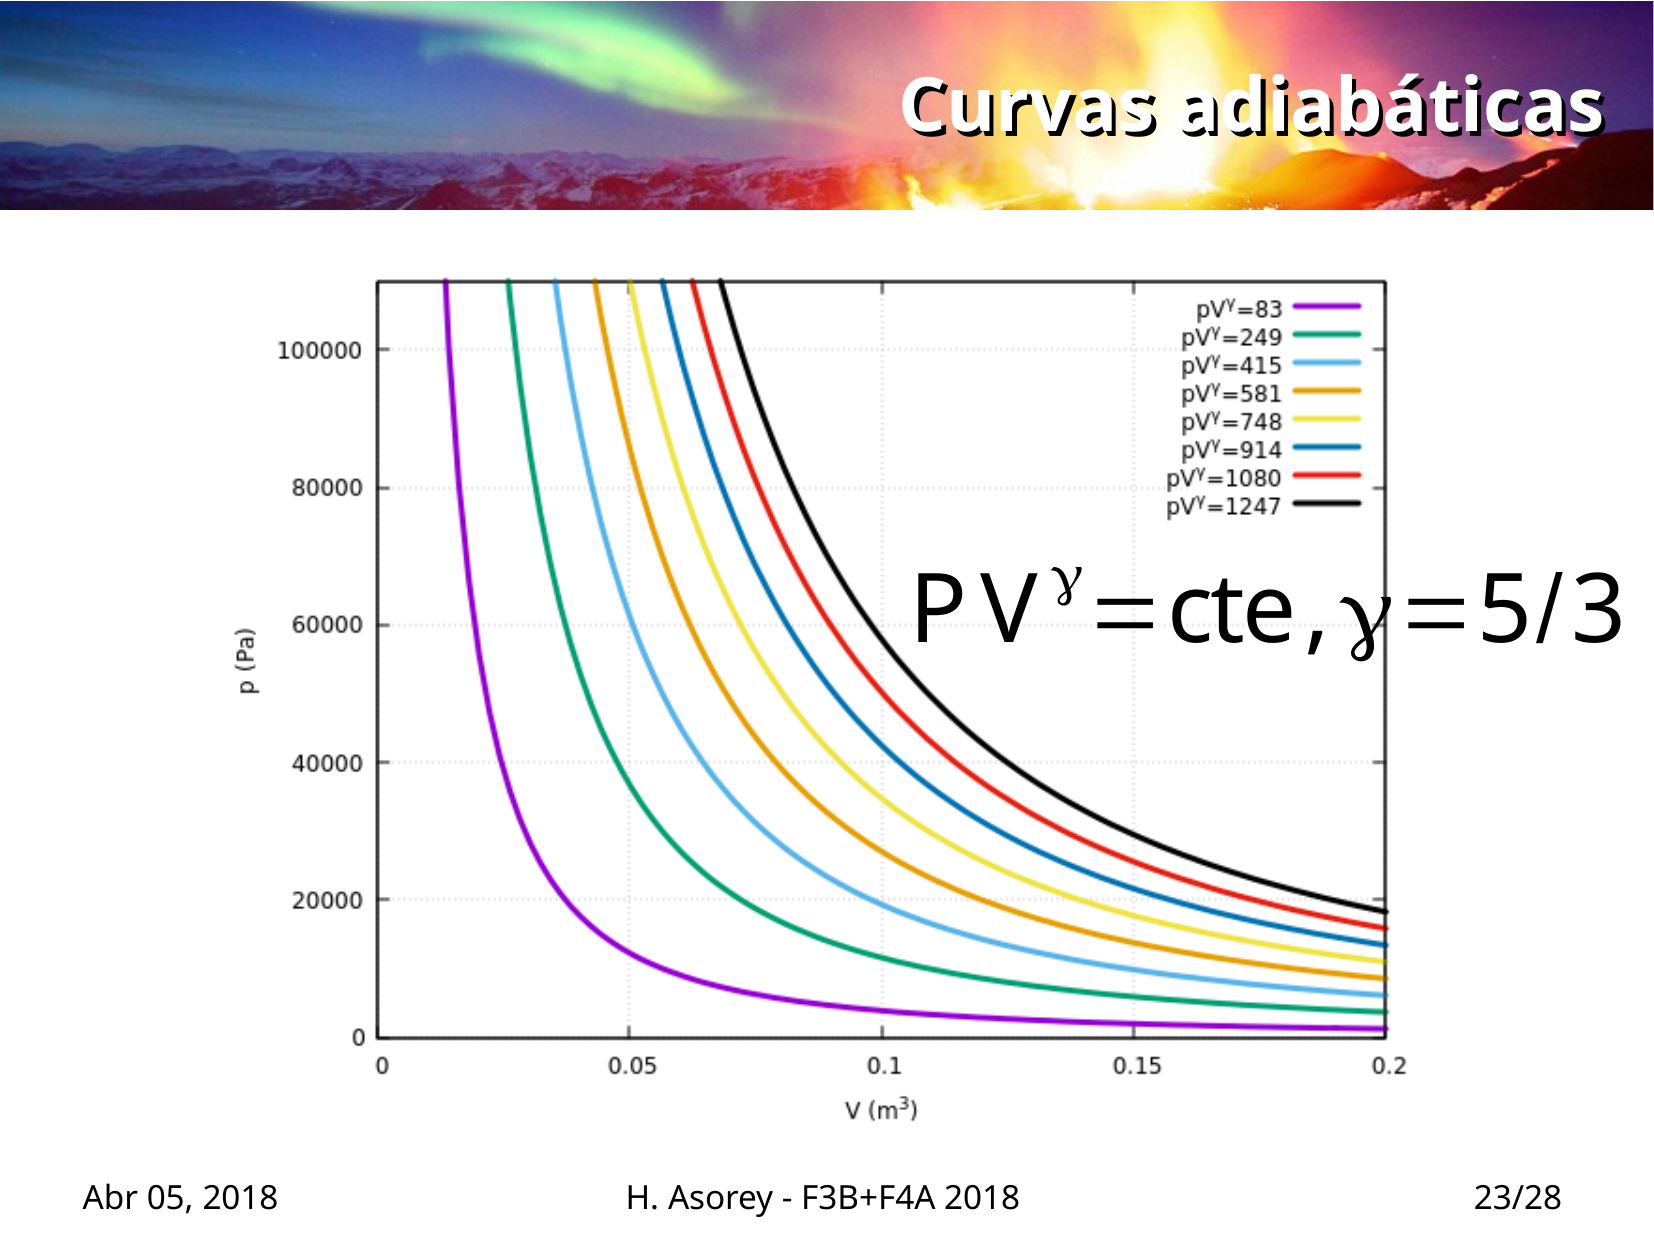

# Curvas adiabáticas
Abr 05, 2018
H. Asorey - F3B+F4A 2018
23